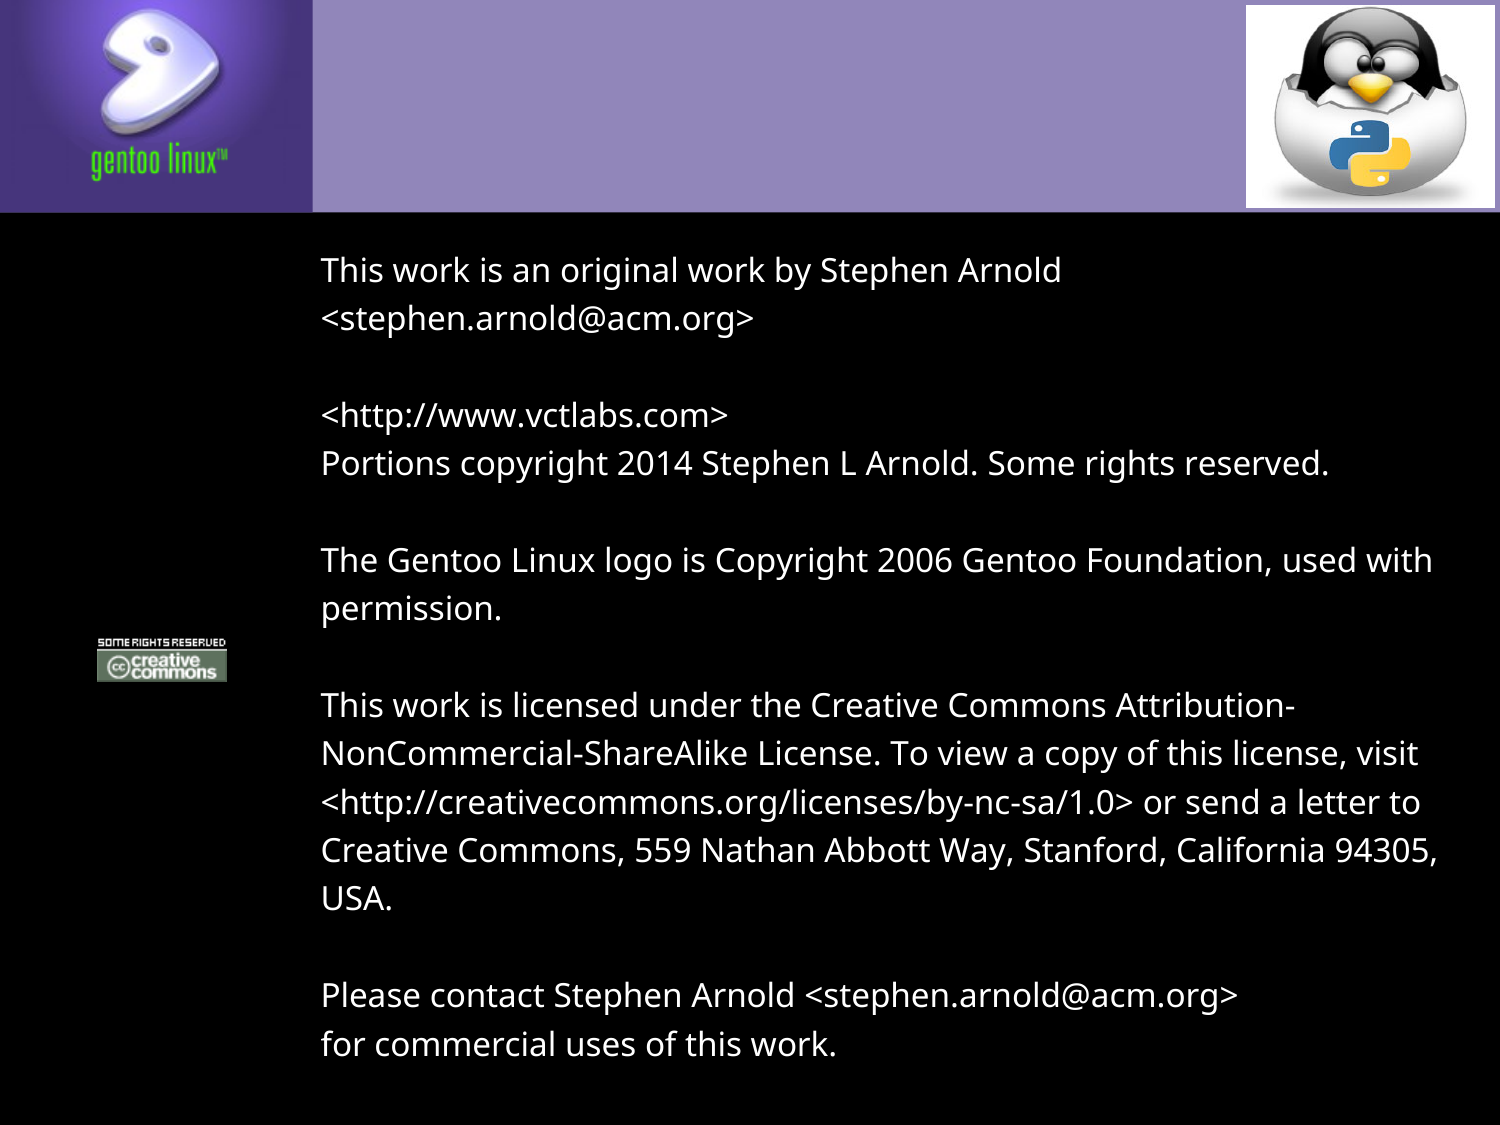

This work is an original work by Stephen Arnold <stephen.arnold@acm.org>
<http://www.vctlabs.com>
Portions copyright 2014 Stephen L Arnold. Some rights reserved.
The Gentoo Linux logo is Copyright 2006 Gentoo Foundation, used with permission.
This work is licensed under the Creative Commons Attribution-NonCommercial-ShareAlike License. To view a copy of this license, visit <http://creativecommons.org/licenses/by-nc-sa/1.0> or send a letter to Creative Commons, 559 Nathan Abbott Way, Stanford, California 94305, USA.
Please contact Stephen Arnold <stephen.arnold@acm.org>
for commercial uses of this work.